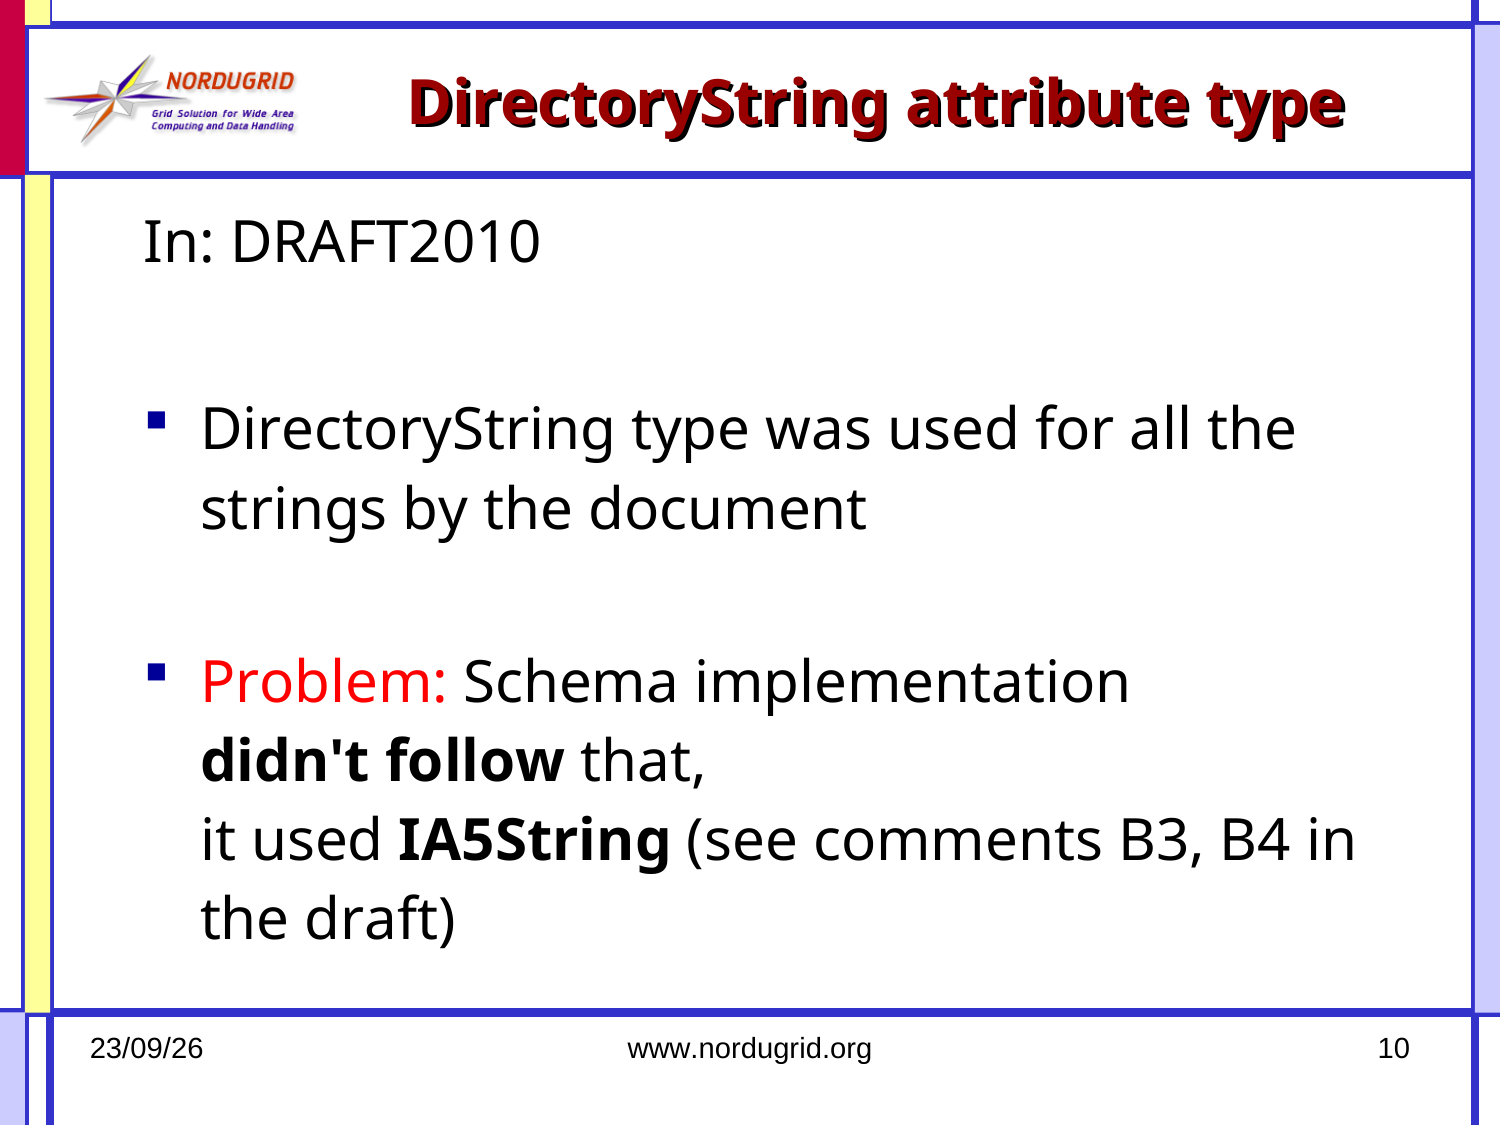

# DirectoryString attribute type
In: DRAFT2010
DirectoryString type was used for all the strings by the document
Problem: Schema implementation
didn't follow that,
it used IA5String (see comments B3, B4 in the draft)
www.nordugrid.org
10